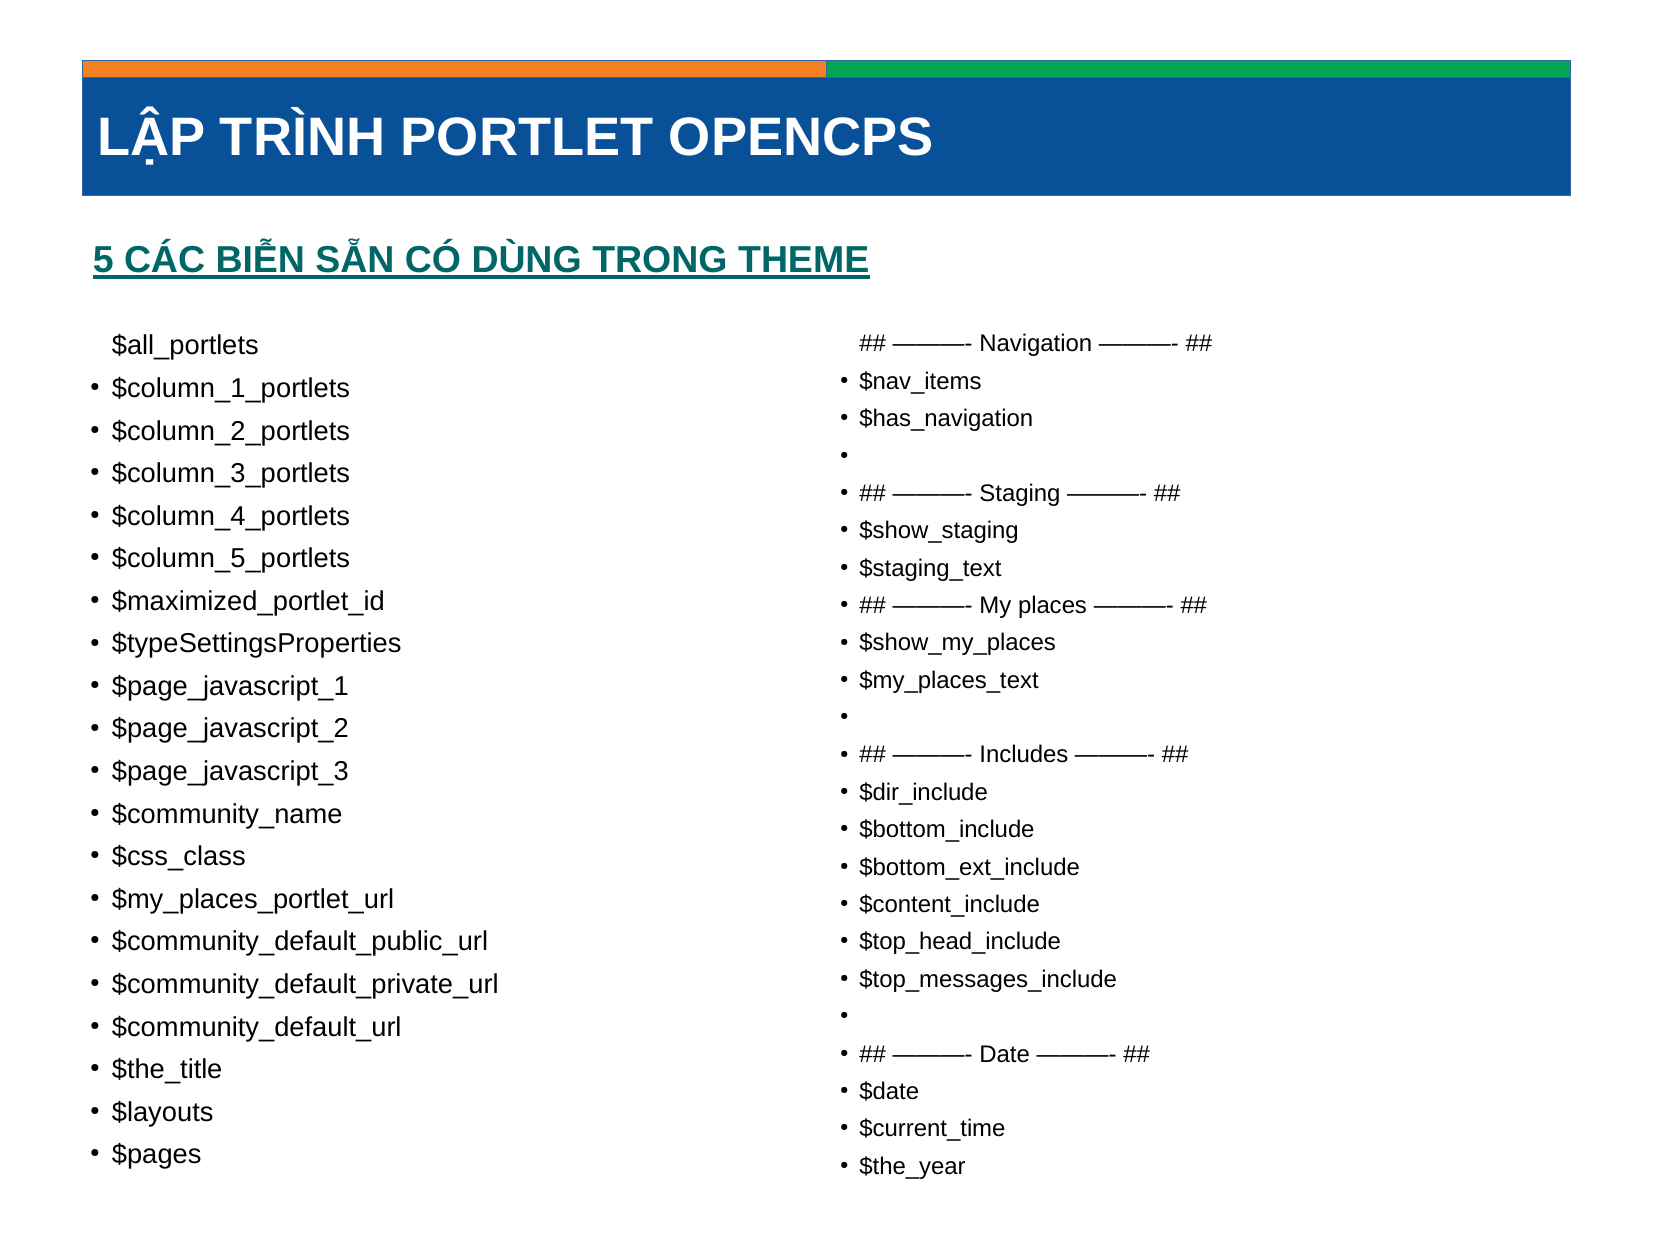

LẬP TRÌNH PORTLET OPENCPS
5 CÁC BIỄN SẴN CÓ DÙNG TRONG THEME
# $all_portlets
$column_1_portlets
$column_2_portlets
$column_3_portlets
$column_4_portlets
$column_5_portlets
$maximized_portlet_id
$typeSettingsProperties
$page_javascript_1
$page_javascript_2
$page_javascript_3
$community_name
$css_class
$my_places_portlet_url
$community_default_public_url
$community_default_private_url
$community_default_url
$the_title
$layouts
$pages
## ———- Navigation ———- ##
$nav_items
$has_navigation
## ———- Staging ———- ##
$show_staging
$staging_text
## ———- My places ———- ##
$show_my_places
$my_places_text
## ———- Includes ———- ##
$dir_include
$bottom_include
$bottom_ext_include
$content_include
$top_head_include
$top_messages_include
## ———- Date ———- ##
$date
$current_time
$the_year